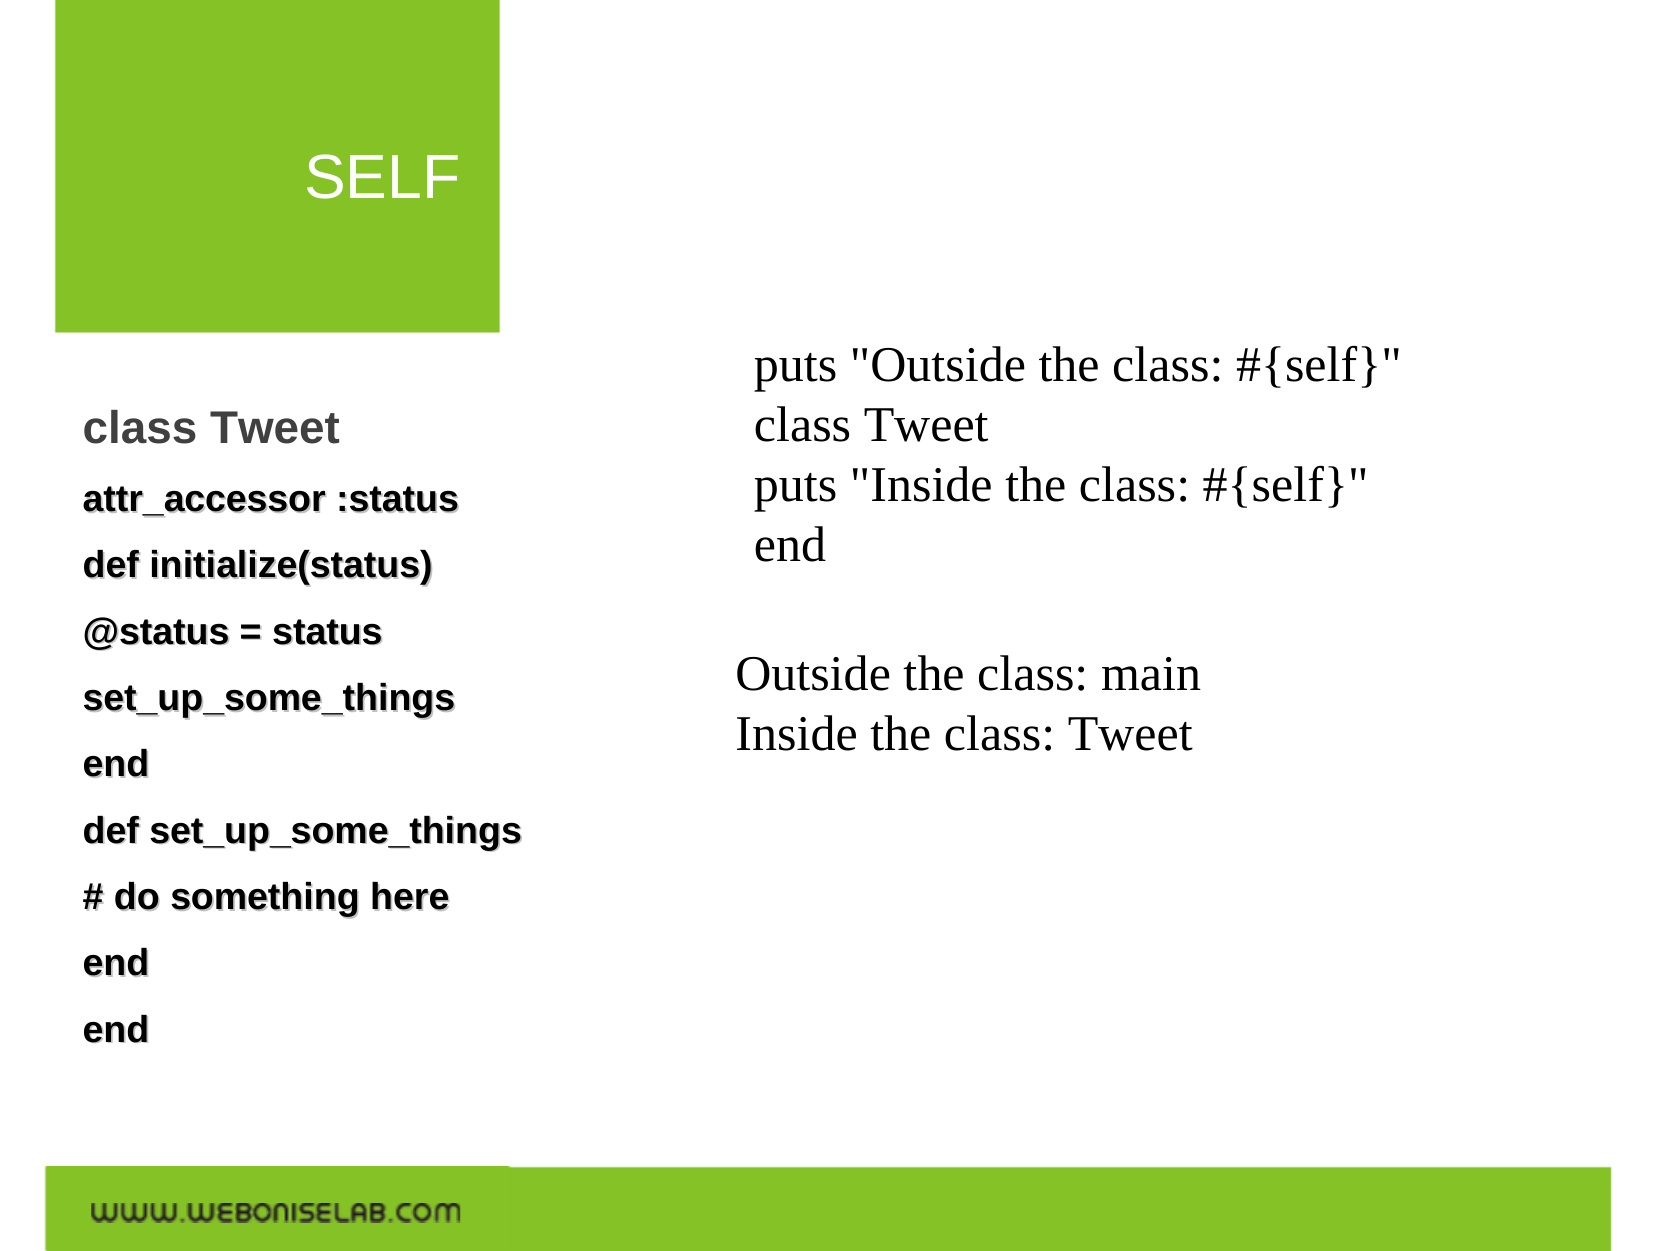

SELF
puts "Outside the class: #{self}"
class Tweet
puts "Inside the class: #{self}"
end
class Tweet
attr_accessor :status
def initialize(status)
@status = status
set_up_some_things
end
def set_up_some_things
# do something here
end
end
Outside the class: main
Inside the class: Tweet
19/12/11